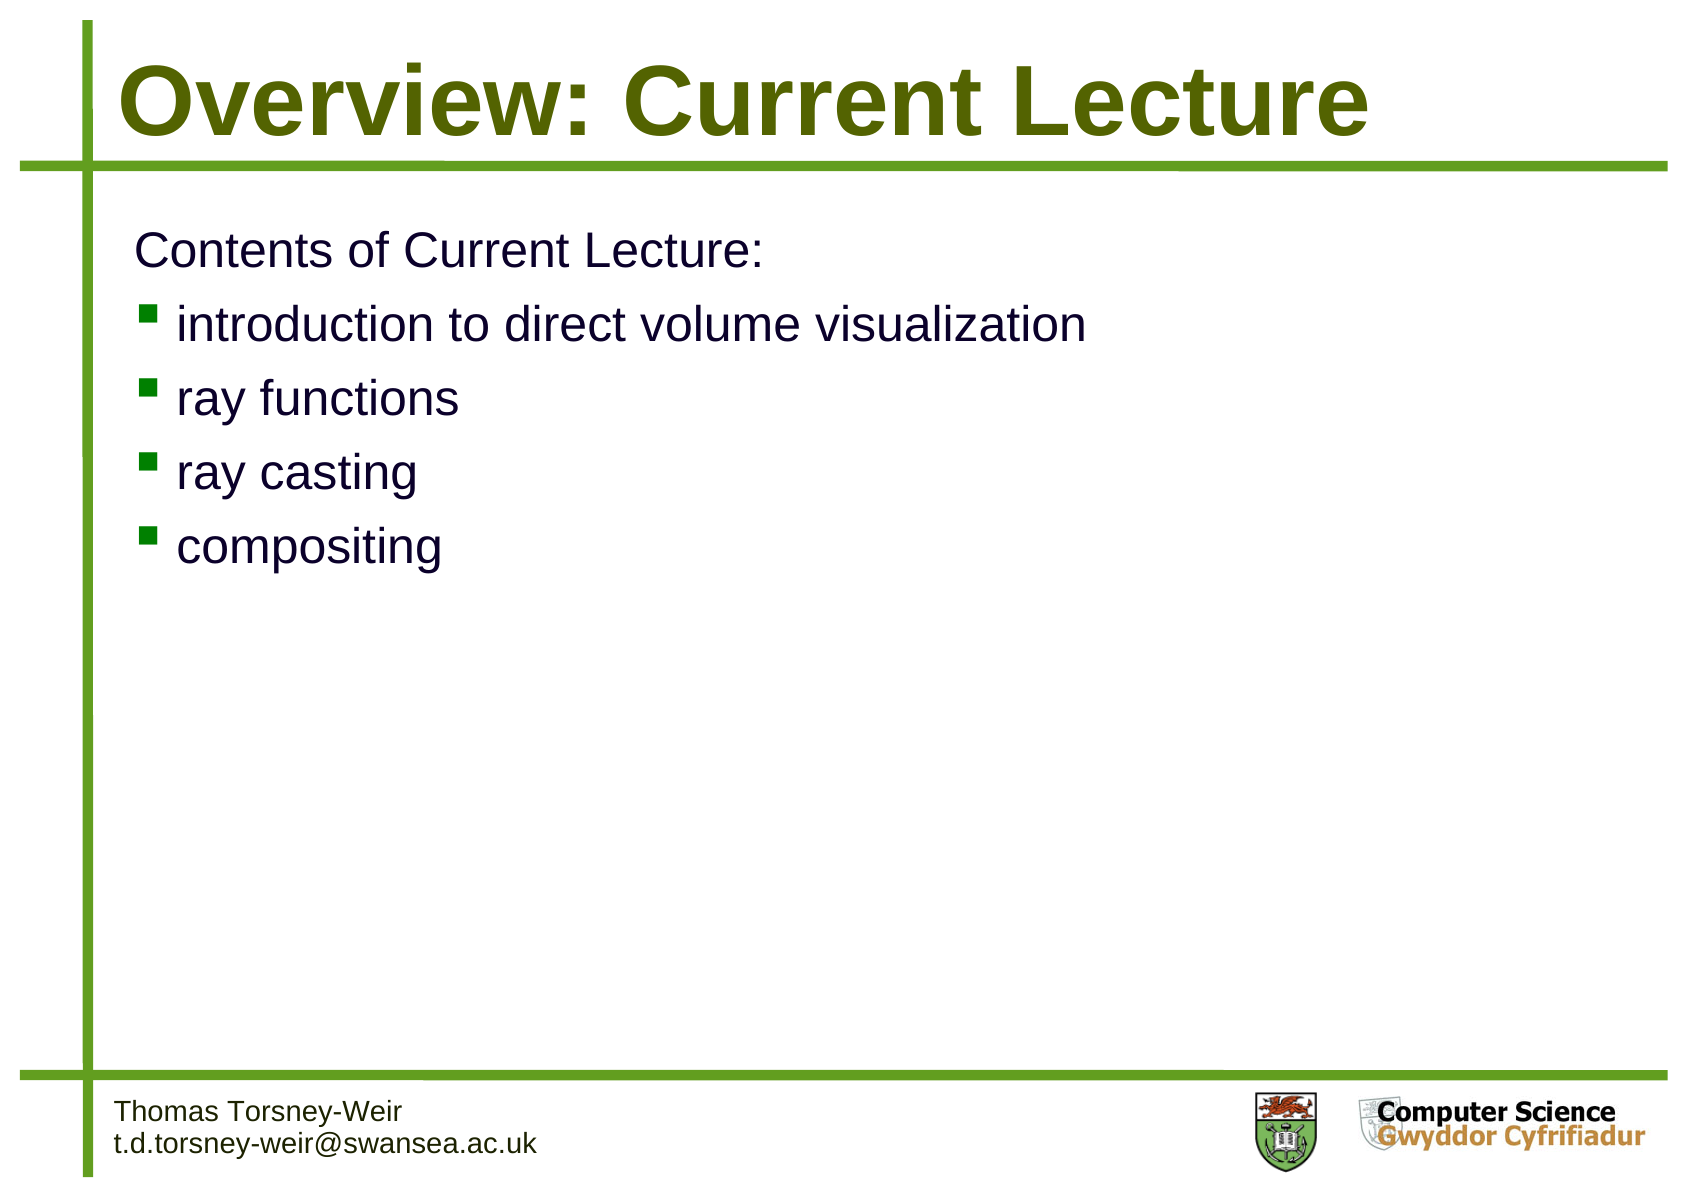

# Overview: Current Lecture
Contents of Current Lecture:
 introduction to direct volume visualization
 ray functions
 ray casting
 compositing